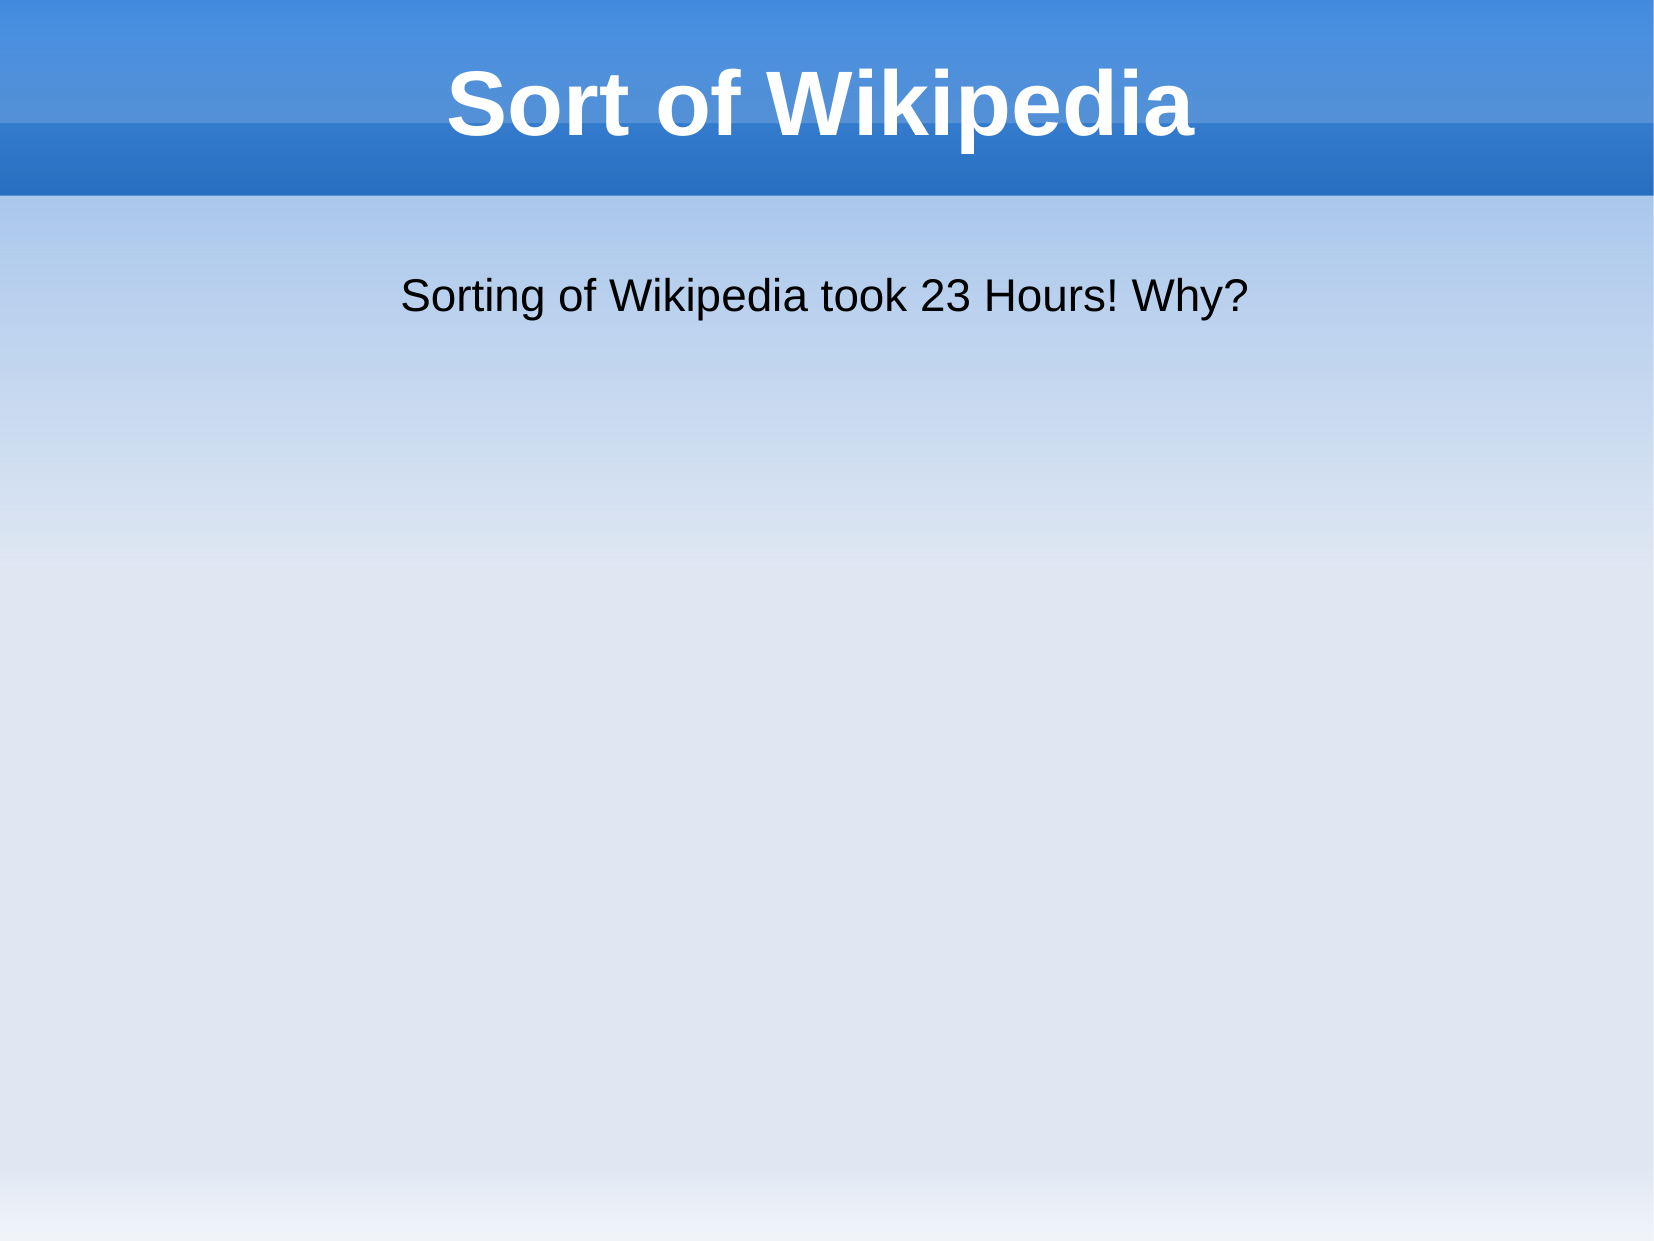

# Sort of Wikipedia
Sorting of Wikipedia took 23 Hours! Why?